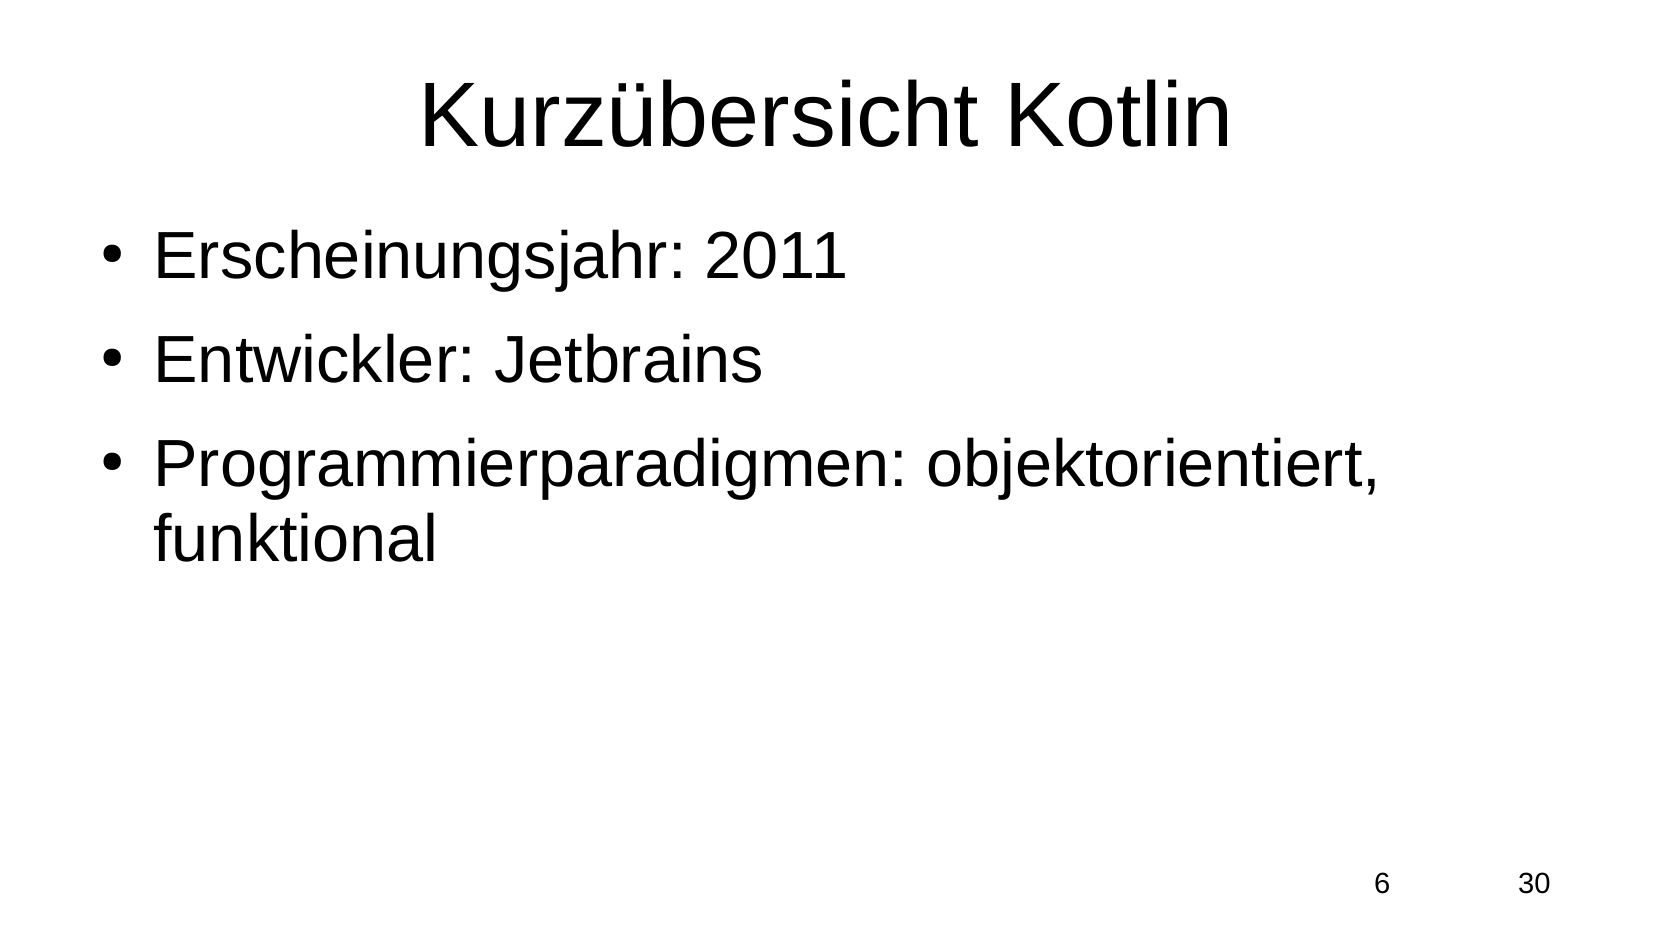

# Kurzübersicht Kotlin
Erscheinungsjahr: 2011
Entwickler: Jetbrains
Programmierparadigmen: objektorientiert, funktional